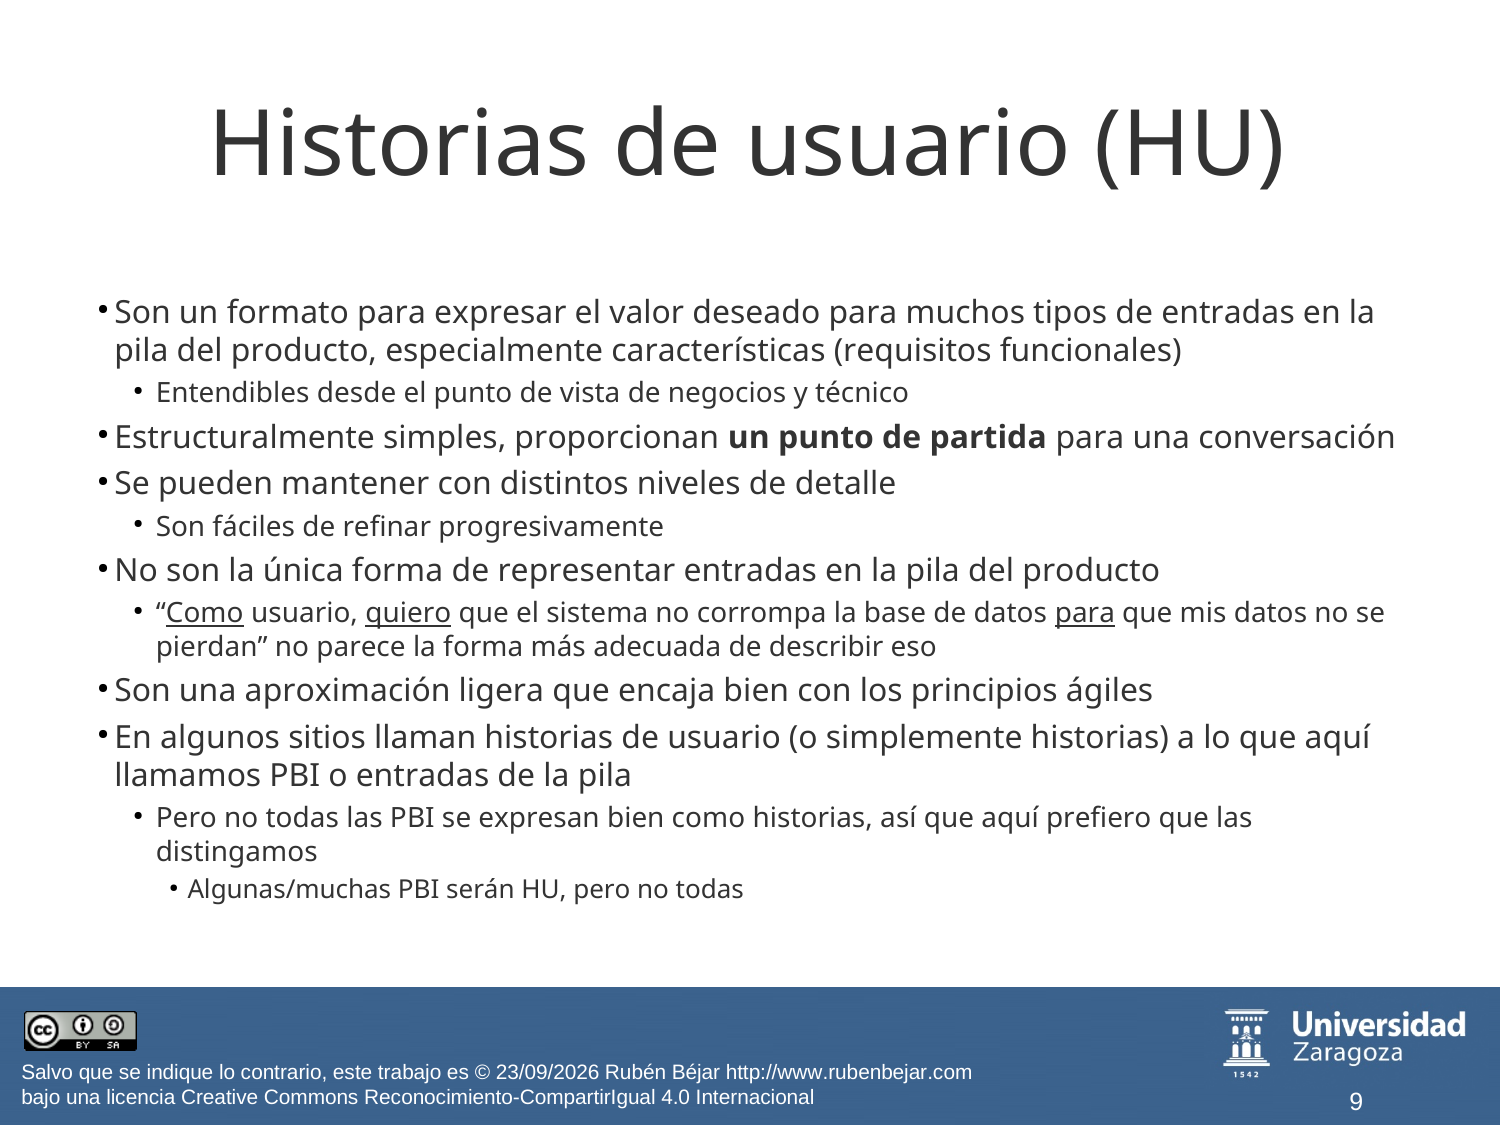

# Historias de usuario (HU)
Son un formato para expresar el valor deseado para muchos tipos de entradas en la pila del producto, especialmente características (requisitos funcionales)
Entendibles desde el punto de vista de negocios y técnico
Estructuralmente simples, proporcionan un punto de partida para una conversación
Se pueden mantener con distintos niveles de detalle
Son fáciles de refinar progresivamente
No son la única forma de representar entradas en la pila del producto
“Como usuario, quiero que el sistema no corrompa la base de datos para que mis datos no se pierdan” no parece la forma más adecuada de describir eso
Son una aproximación ligera que encaja bien con los principios ágiles
En algunos sitios llaman historias de usuario (o simplemente historias) a lo que aquí llamamos PBI o entradas de la pila
Pero no todas las PBI se expresan bien como historias, así que aquí prefiero que las distingamos
Algunas/muchas PBI serán HU, pero no todas